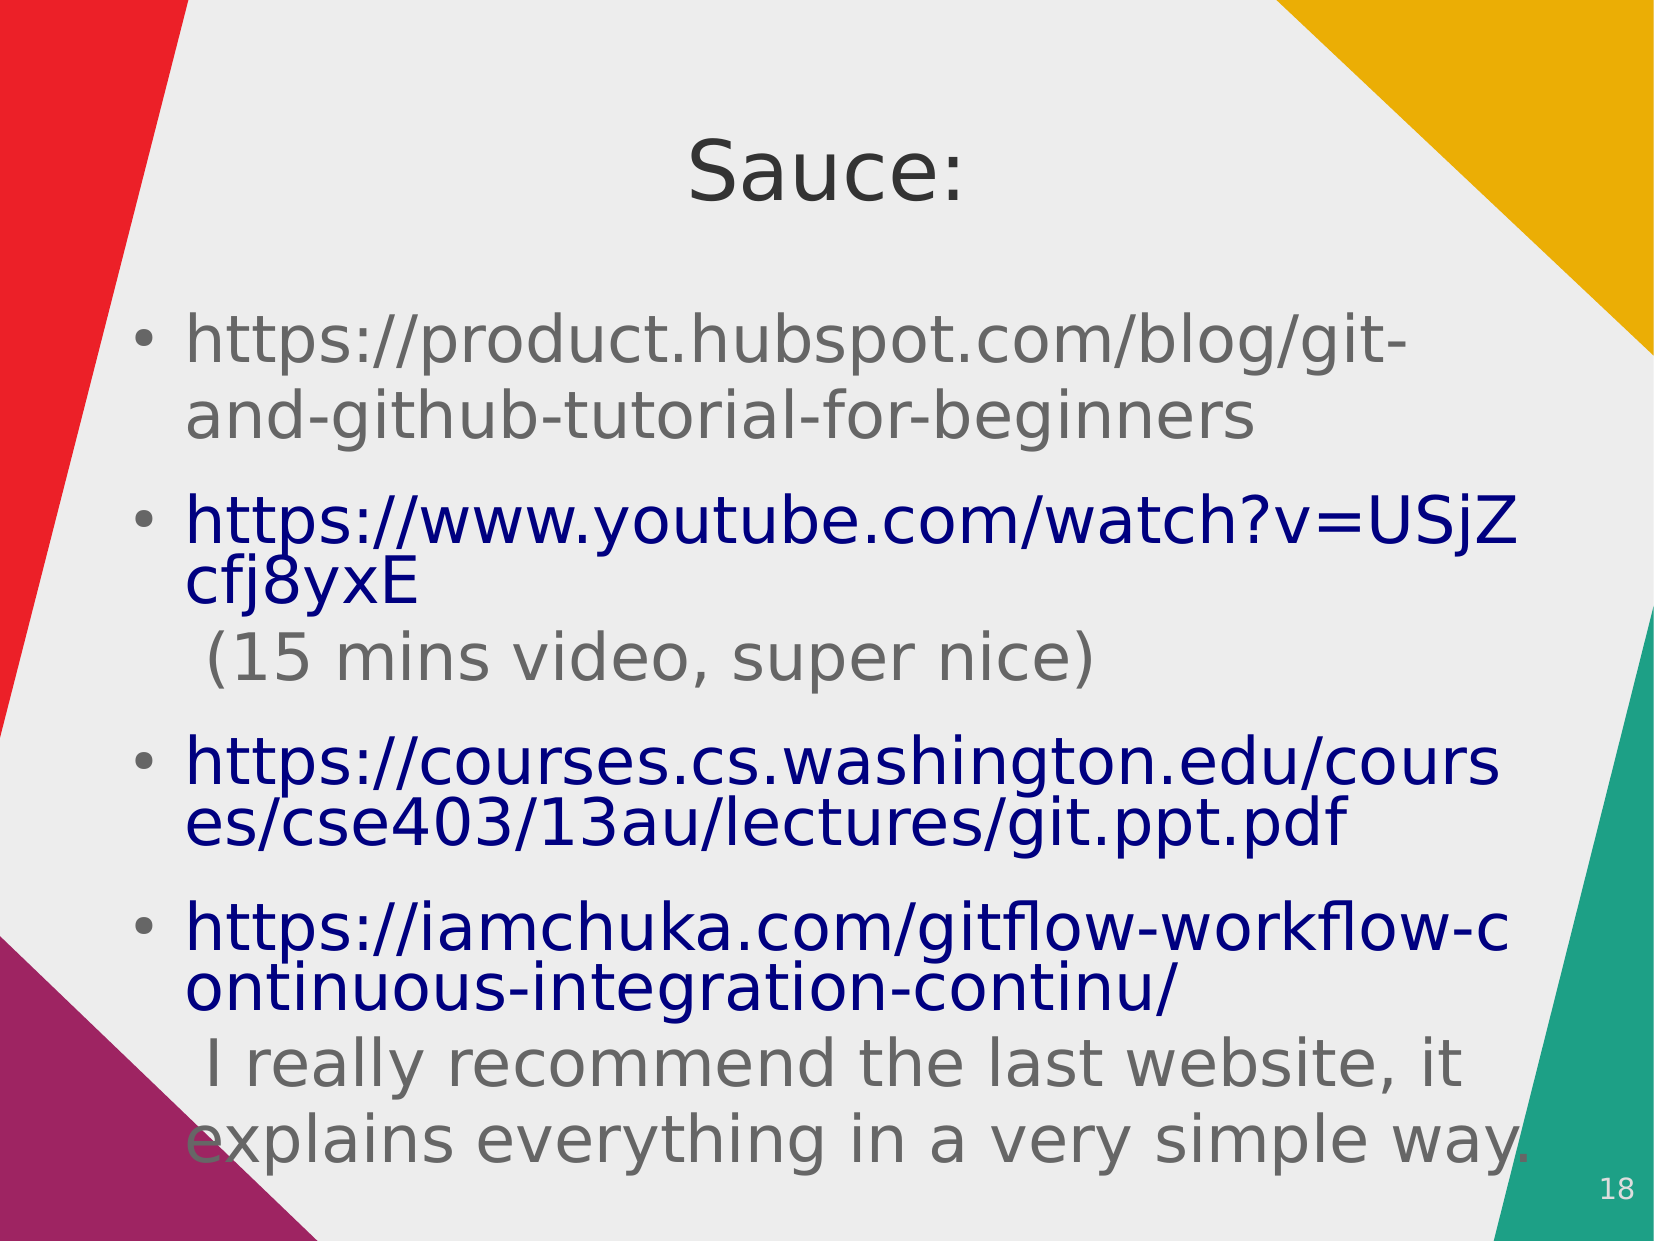

# Sauce:
https://product.hubspot.com/blog/git-and-github-tutorial-for-beginners
https://www.youtube.com/watch?v=USjZcfj8yxE (15 mins video, super nice)
https://courses.cs.washington.edu/courses/cse403/13au/lectures/git.ppt.pdf
https://iamchuka.com/gitflow-workflow-continuous-integration-continu/ I really recommend the last website, it explains everything in a very simple way.
18